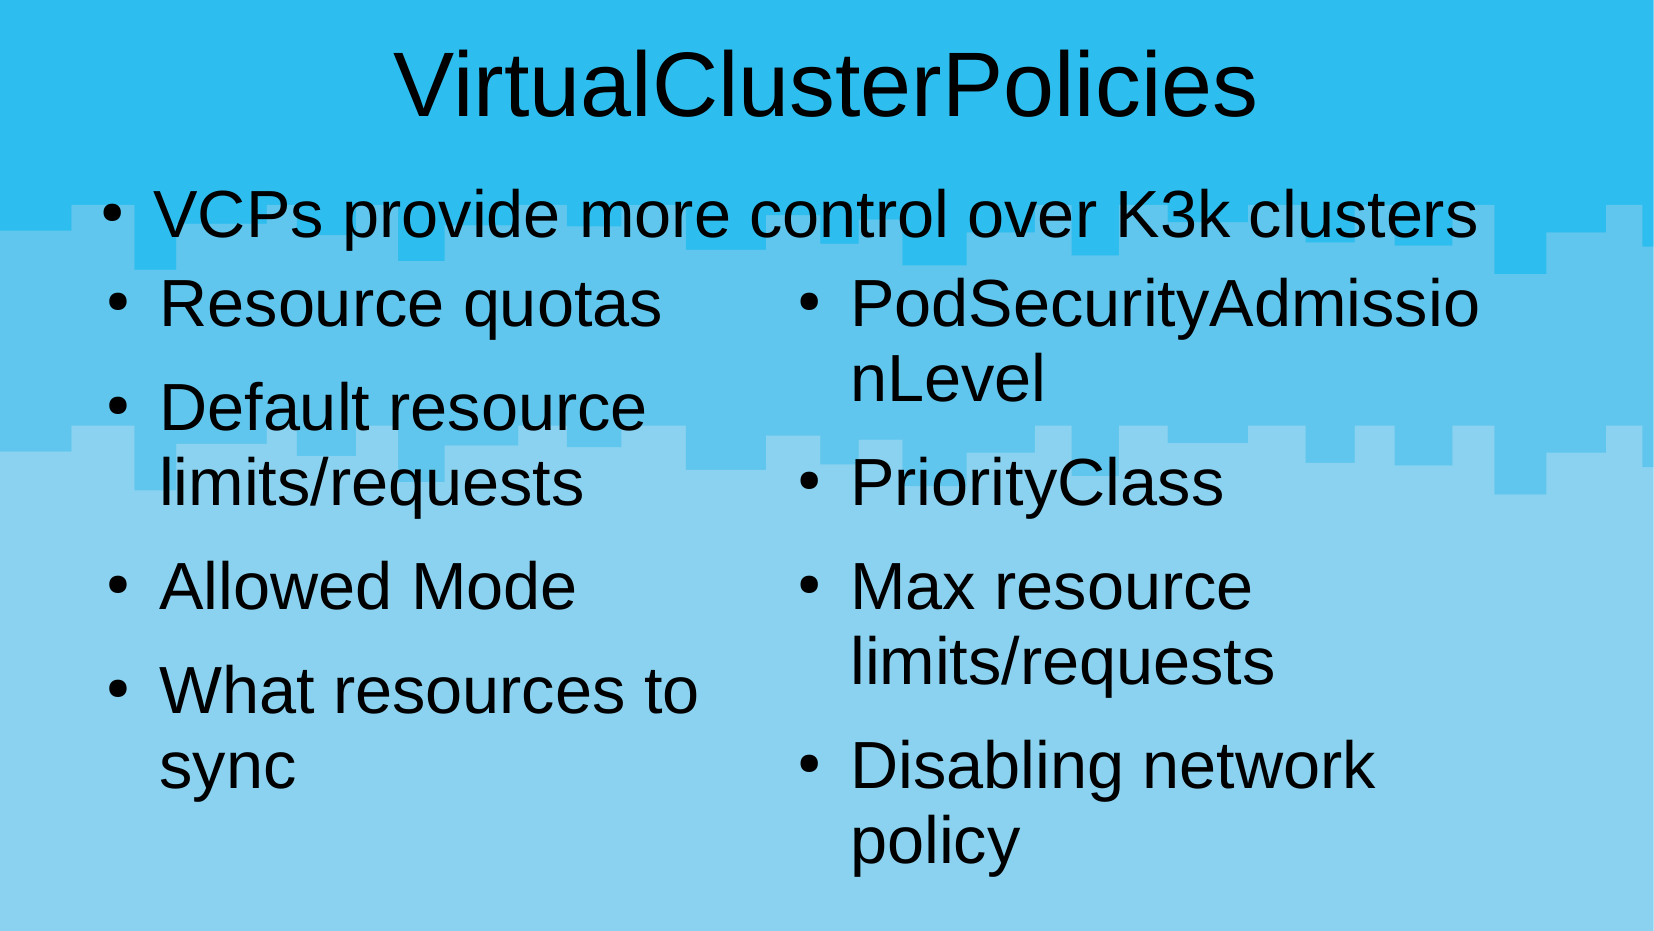

# VirtualClusterPolicies
VCPs provide more control over K3k clusters
Resource quotas
Default resource limits/requests
Allowed Mode
What resources to sync
PodSecurityAdmissionLevel
PriorityClass
Max resource limits/requests
Disabling network policy